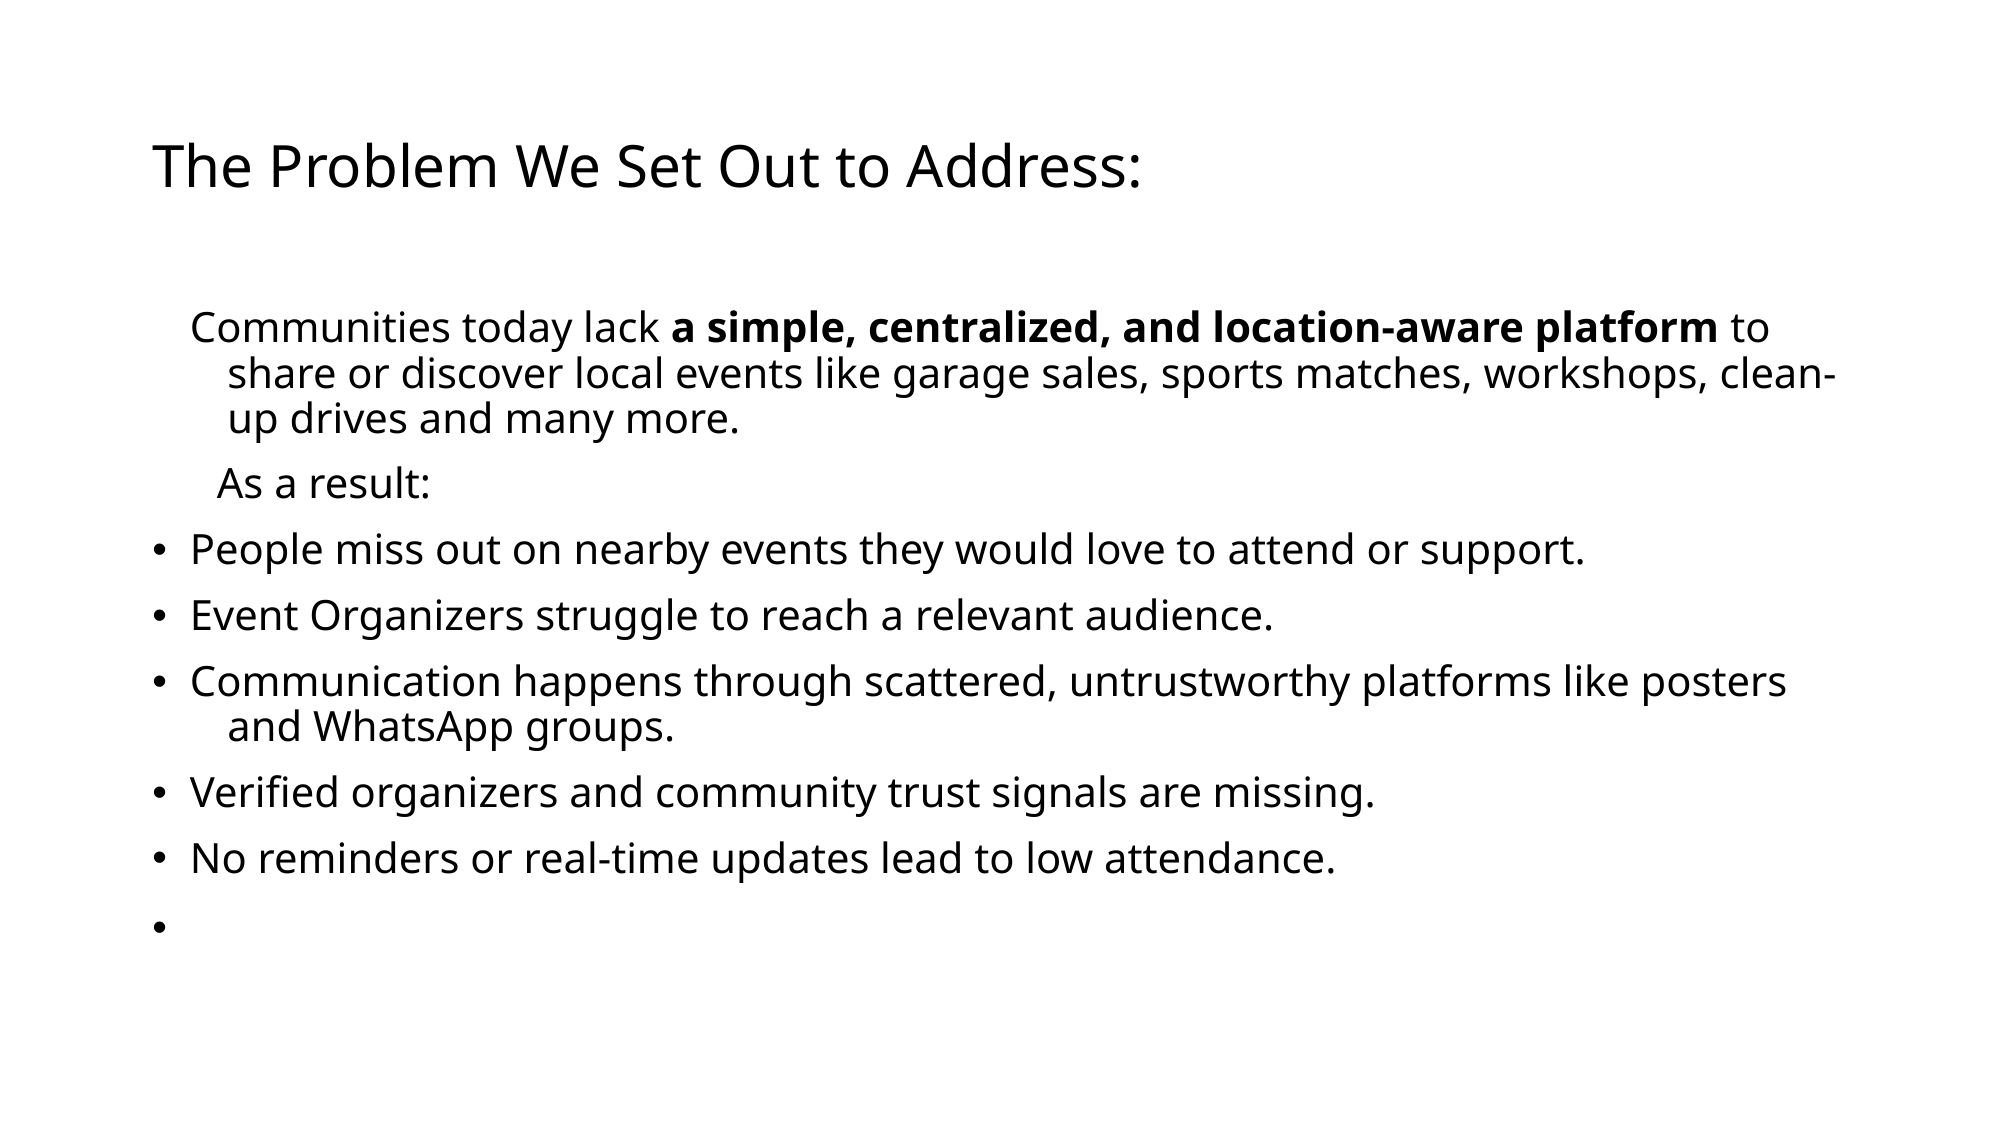

# The Problem We Set Out to Address:
Communities today lack a simple, centralized, and location-aware platform to share or discover local events like garage sales, sports matches, workshops, clean-up drives and many more.
 As a result:
People miss out on nearby events they would love to attend or support.
Event Organizers struggle to reach a relevant audience.
Communication happens through scattered, untrustworthy platforms like posters and WhatsApp groups.
Verified organizers and community trust signals are missing.
No reminders or real-time updates lead to low attendance.